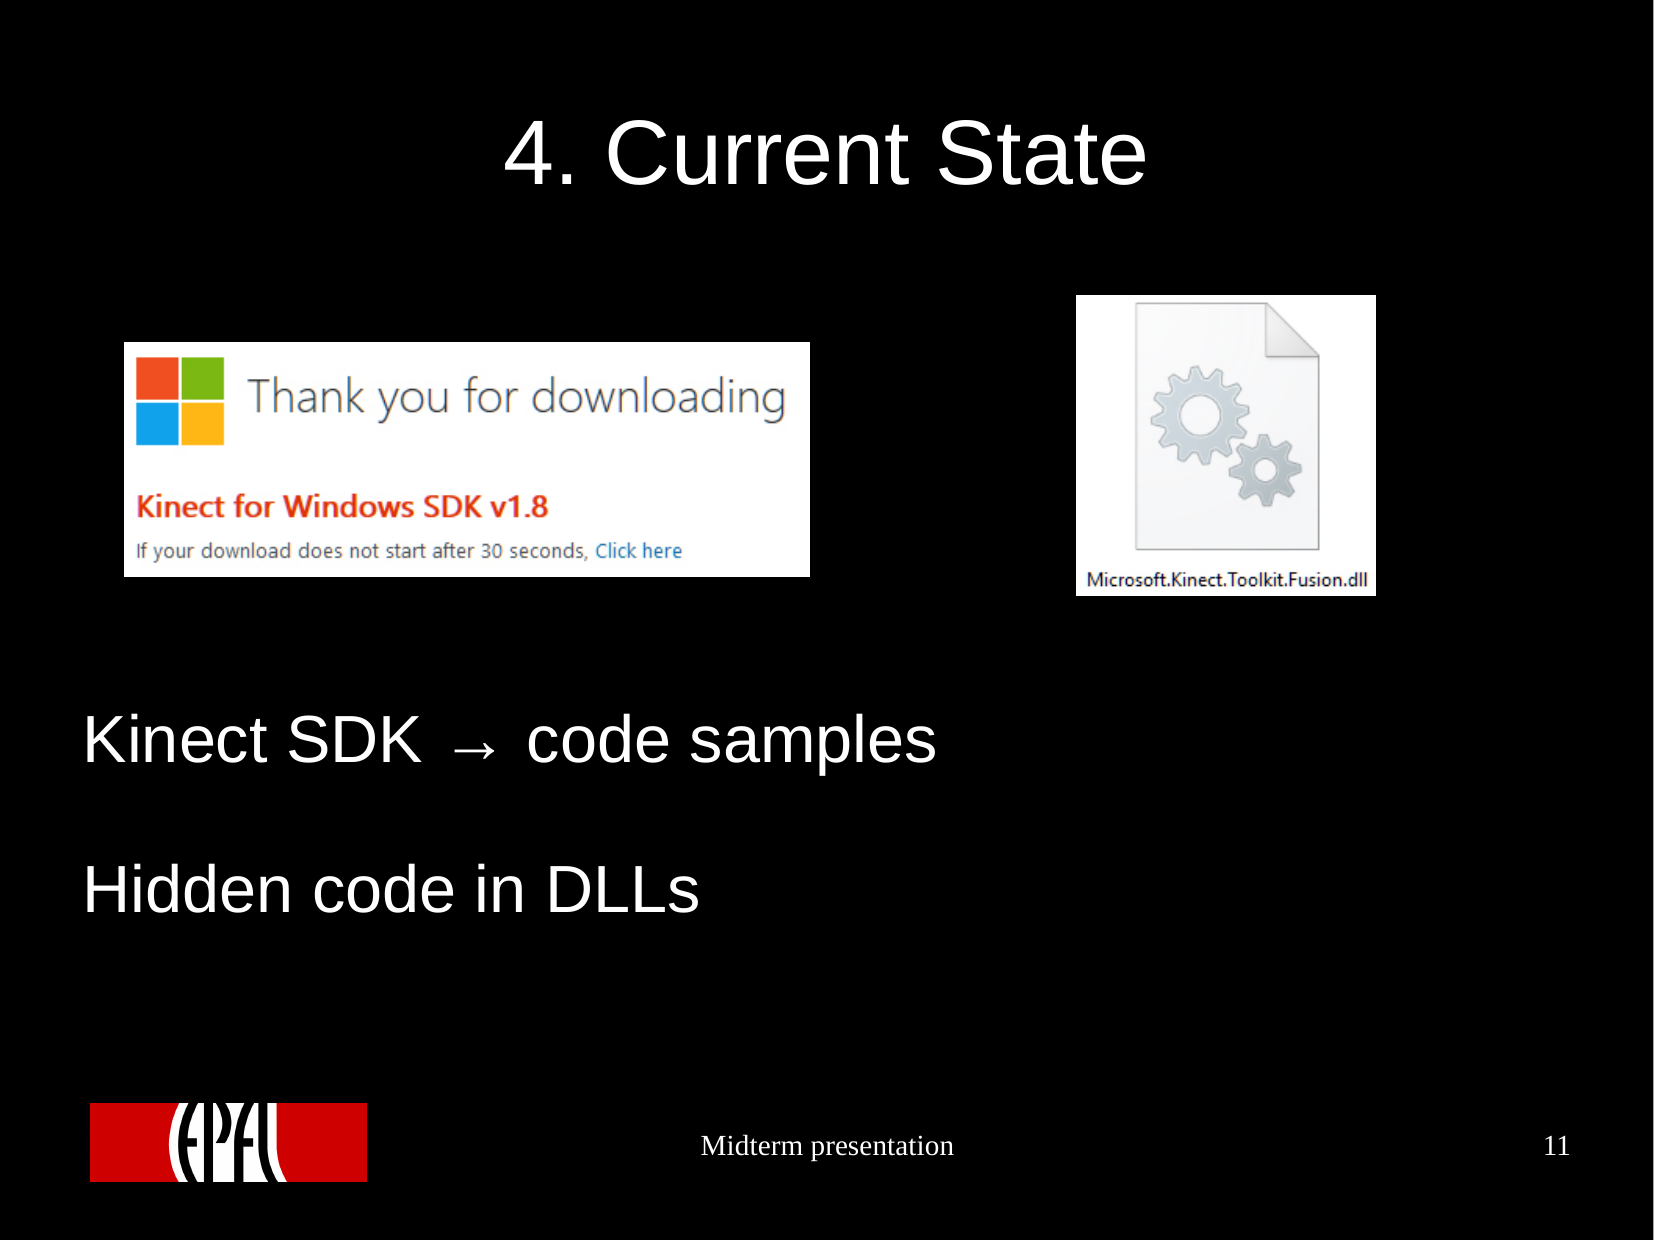

# 4. Current State
Kinect SDK → code samples
Hidden code in DLLs
Midterm presentation
11